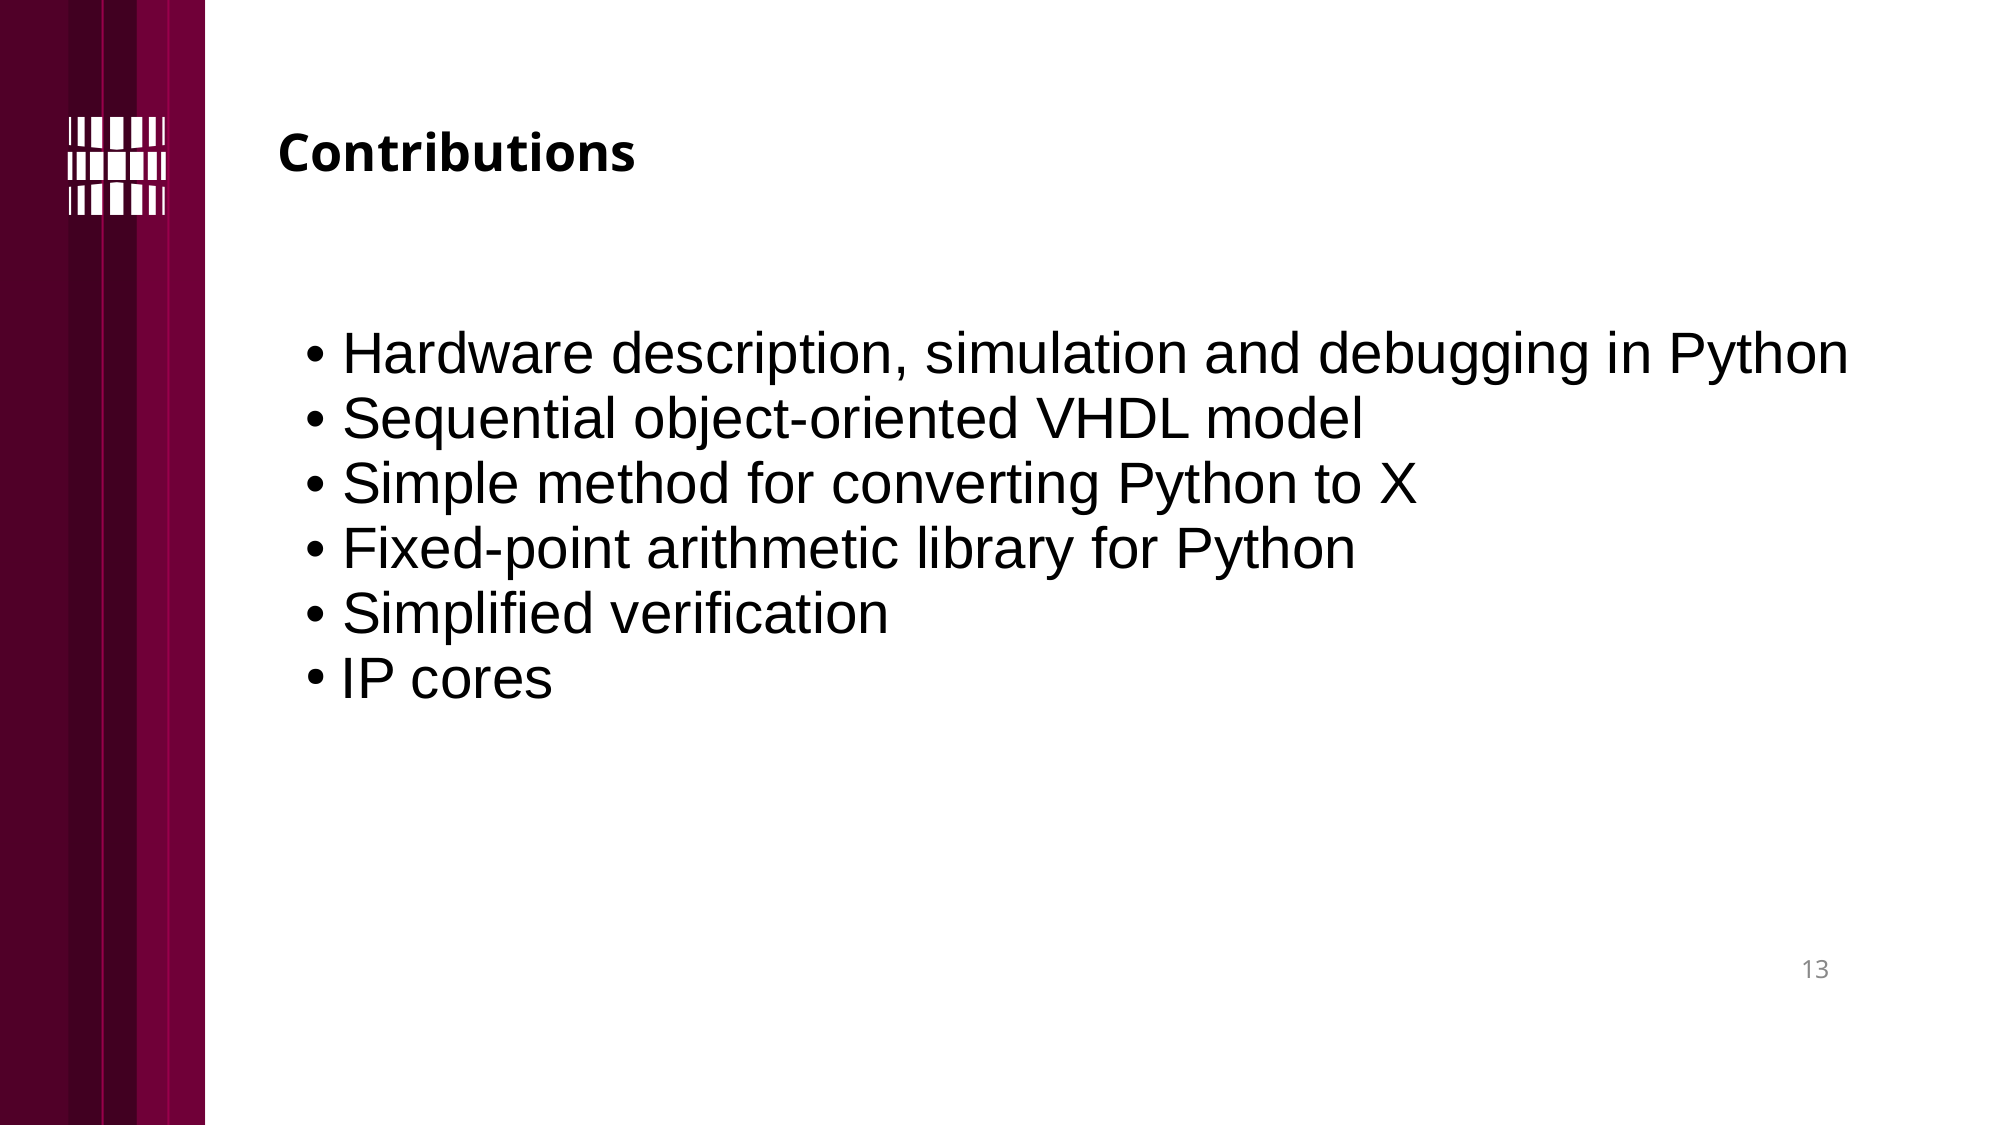

# Contributions
• Hardware description, simulation and debugging in Python
• Sequential object-oriented VHDL model
• Simple method for converting Python to X
• Fixed-point arithmetic library for Python
• Simplified verification
IP cores